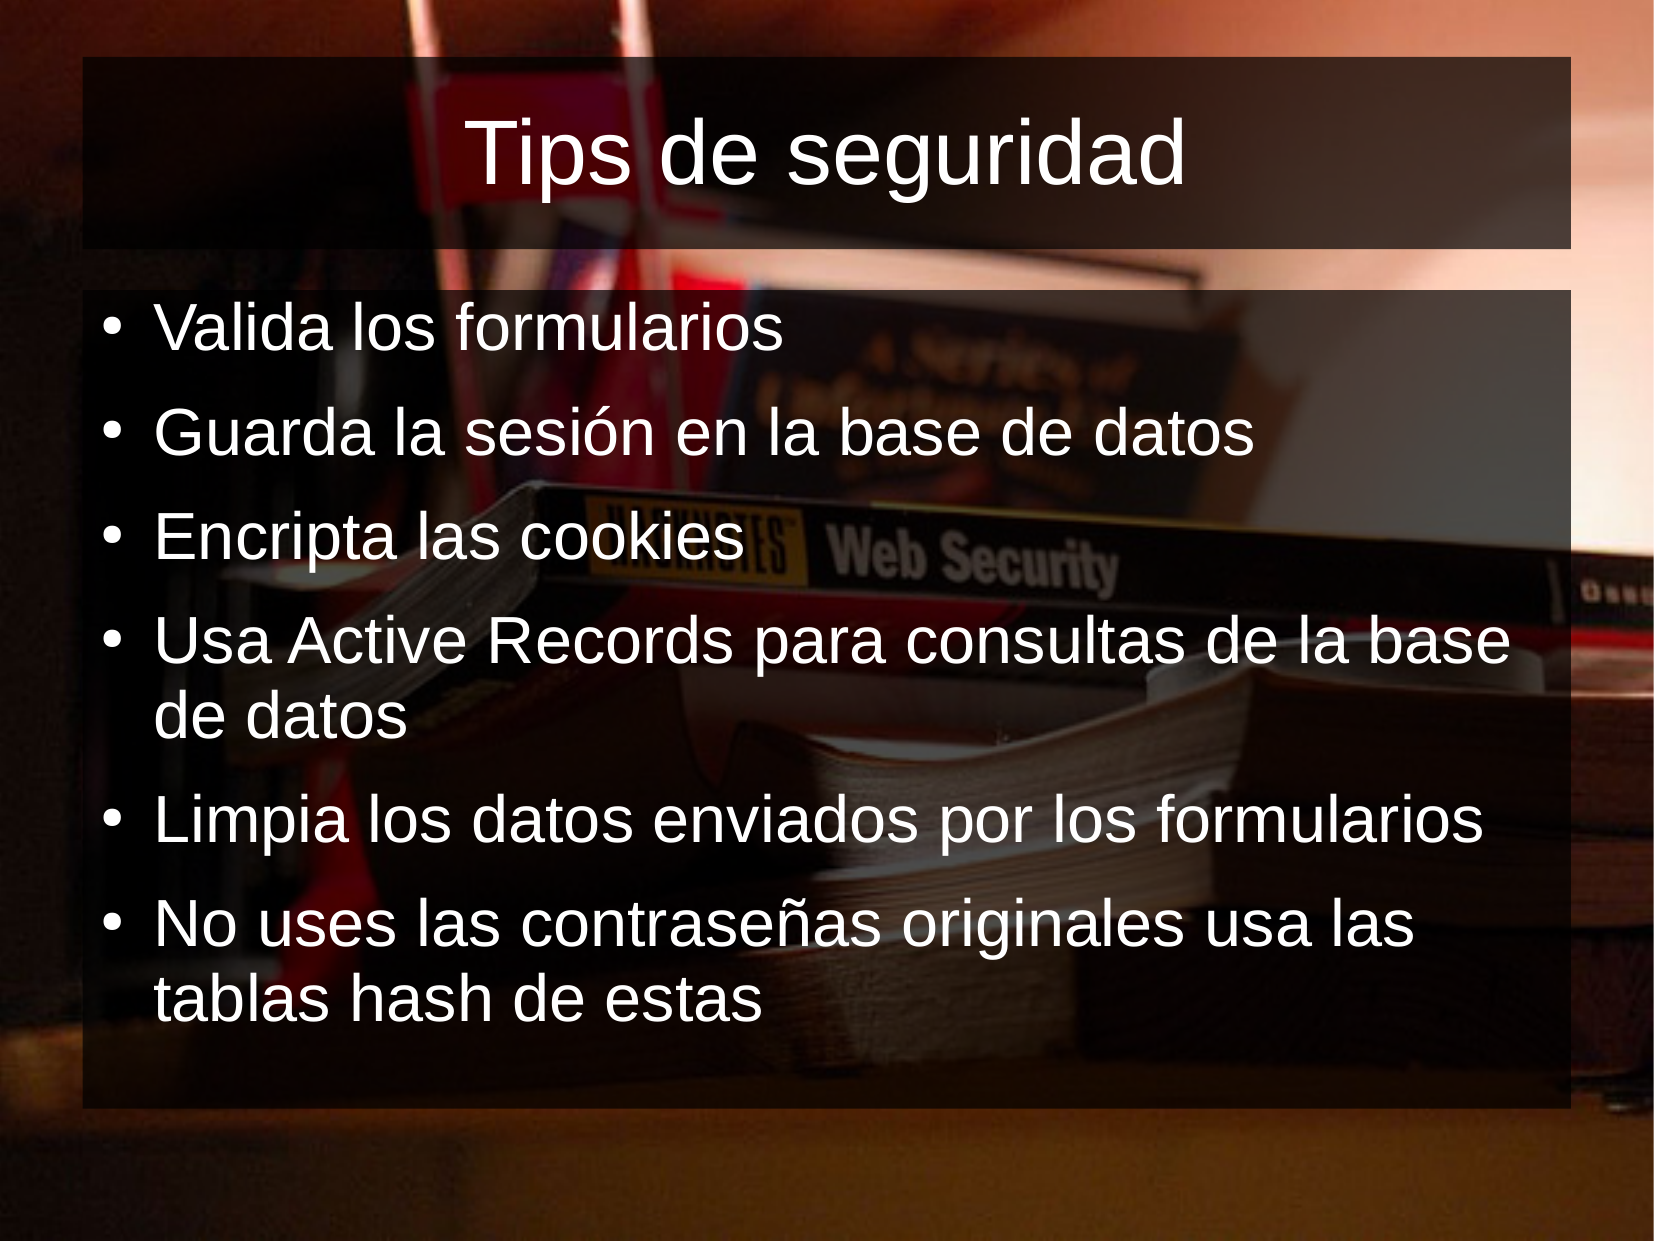

# Tips de seguridad
Valida los formularios
Guarda la sesión en la base de datos
Encripta las cookies
Usa Active Records para consultas de la base de datos
Limpia los datos enviados por los formularios
No uses las contraseñas originales usa las tablas hash de estas